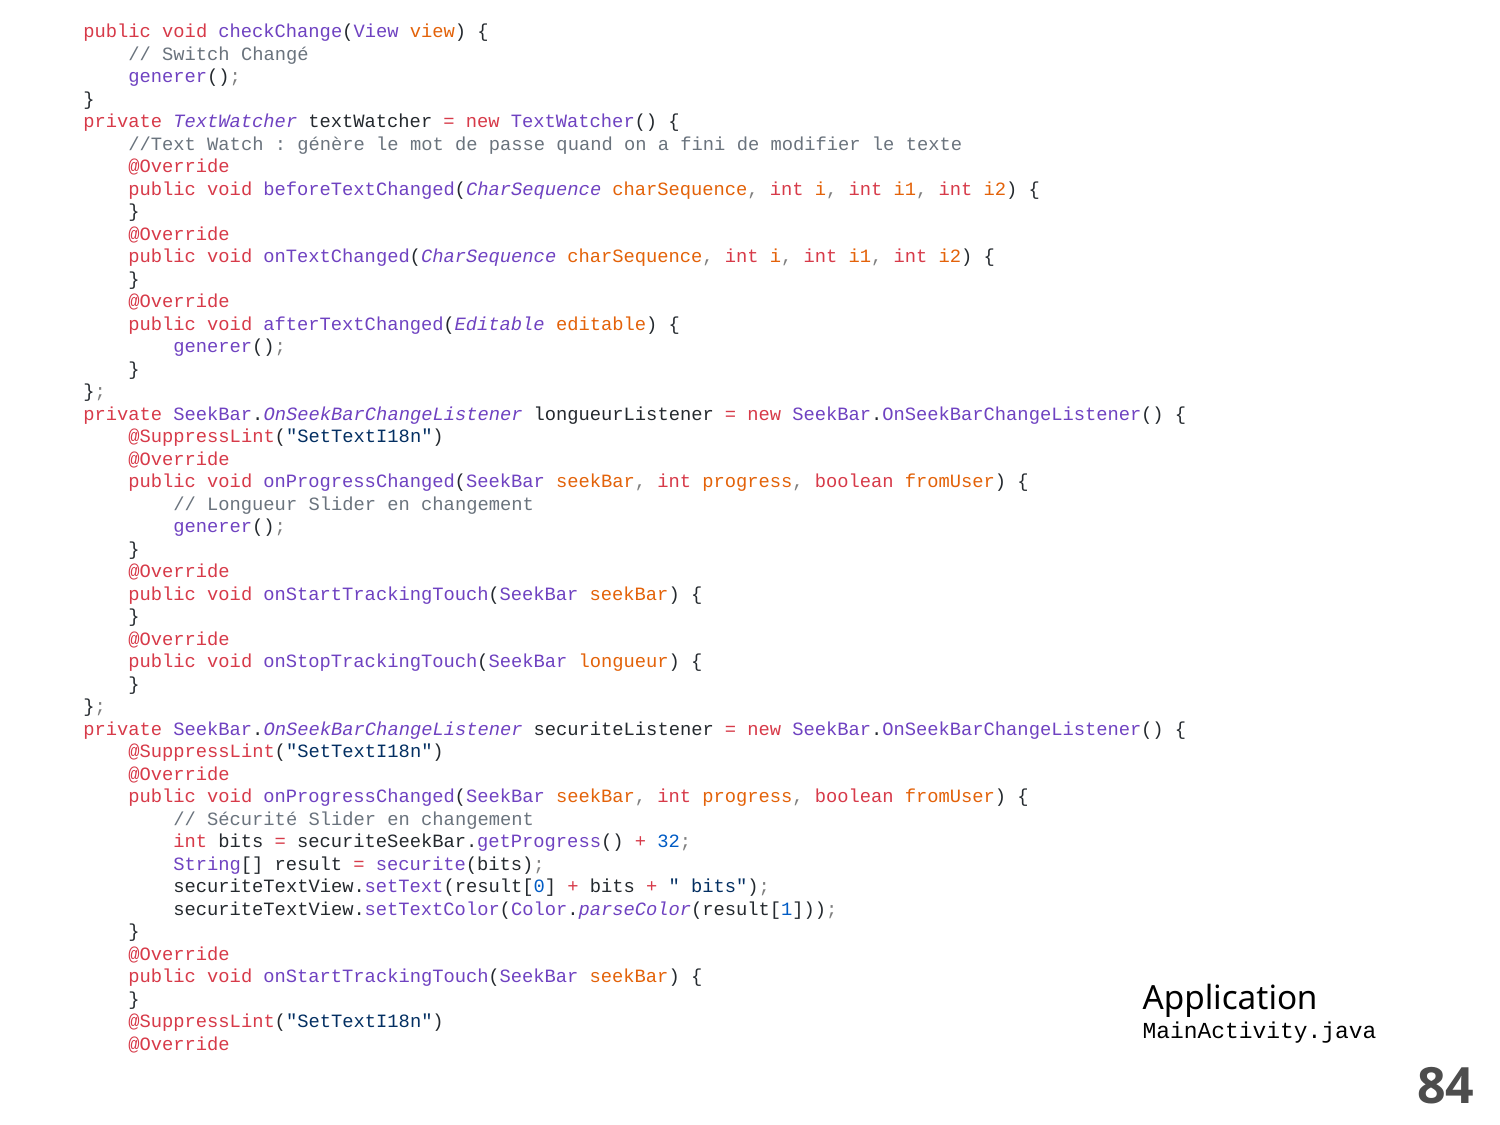

public void checkChange(View view) {
 // Switch Changé
 generer();
 }
 private TextWatcher textWatcher = new TextWatcher() {
 //Text Watch : génère le mot de passe quand on a fini de modifier le texte
 @Override
 public void beforeTextChanged(CharSequence charSequence, int i, int i1, int i2) {
 }
 @Override
 public void onTextChanged(CharSequence charSequence, int i, int i1, int i2) {
 }
 @Override
 public void afterTextChanged(Editable editable) {
 generer();
 }
 };
 private SeekBar.OnSeekBarChangeListener longueurListener = new SeekBar.OnSeekBarChangeListener() {
 @SuppressLint("SetTextI18n")
 @Override
 public void onProgressChanged(SeekBar seekBar, int progress, boolean fromUser) {
 // Longueur Slider en changement
 generer();
 }
 @Override
 public void onStartTrackingTouch(SeekBar seekBar) {
 }
 @Override
 public void onStopTrackingTouch(SeekBar longueur) {
 }
 };
 private SeekBar.OnSeekBarChangeListener securiteListener = new SeekBar.OnSeekBarChangeListener() {
 @SuppressLint("SetTextI18n")
 @Override
 public void onProgressChanged(SeekBar seekBar, int progress, boolean fromUser) {
 // Sécurité Slider en changement
 int bits = securiteSeekBar.getProgress() + 32;
 String[] result = securite(bits);
 securiteTextView.setText(result[0] + bits + " bits");
 securiteTextView.setTextColor(Color.parseColor(result[1]));
 }
 @Override
 public void onStartTrackingTouch(SeekBar seekBar) {
 }
 @SuppressLint("SetTextI18n")
 @Override
Application
MainActivity.java